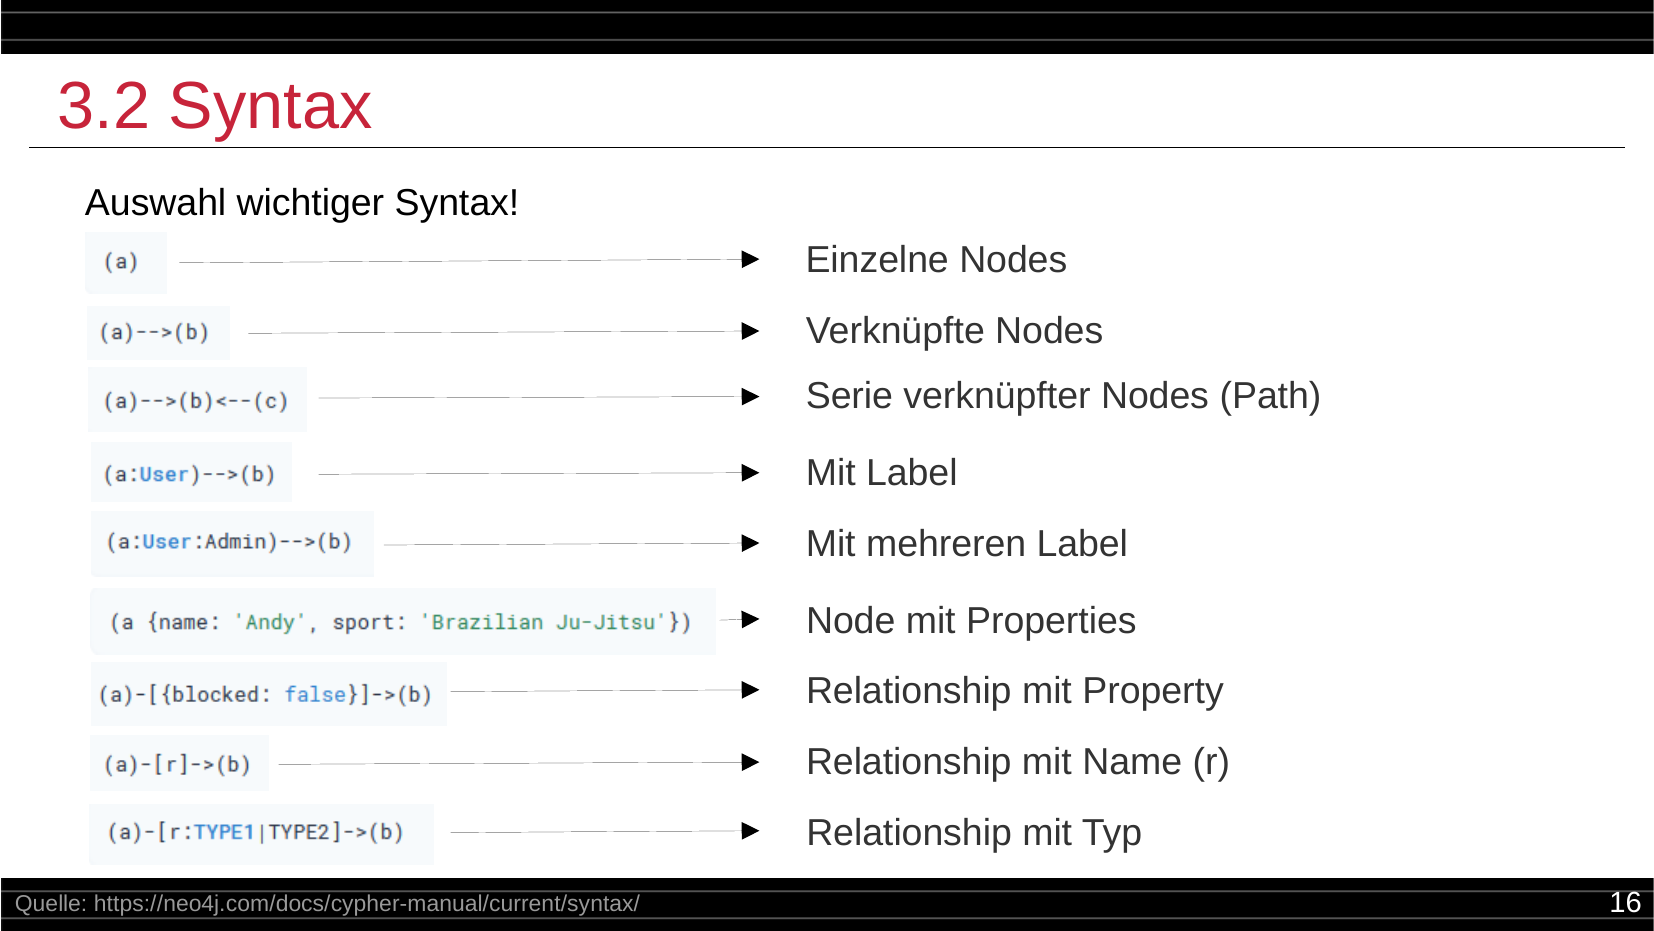

# 3.2 Syntax
Auswahl wichtiger Syntax!
Einzelne Nodes
Verknüpfte Nodes
Serie verknüpfter Nodes (Path)
(a:User)-->(b)
Mit Label
Mit mehreren Label
Node mit Properties
Relationship mit Property
Relationship mit Name (r)
Relationship mit Typ
Quelle: https://neo4j.com/docs/cypher-manual/current/syntax/